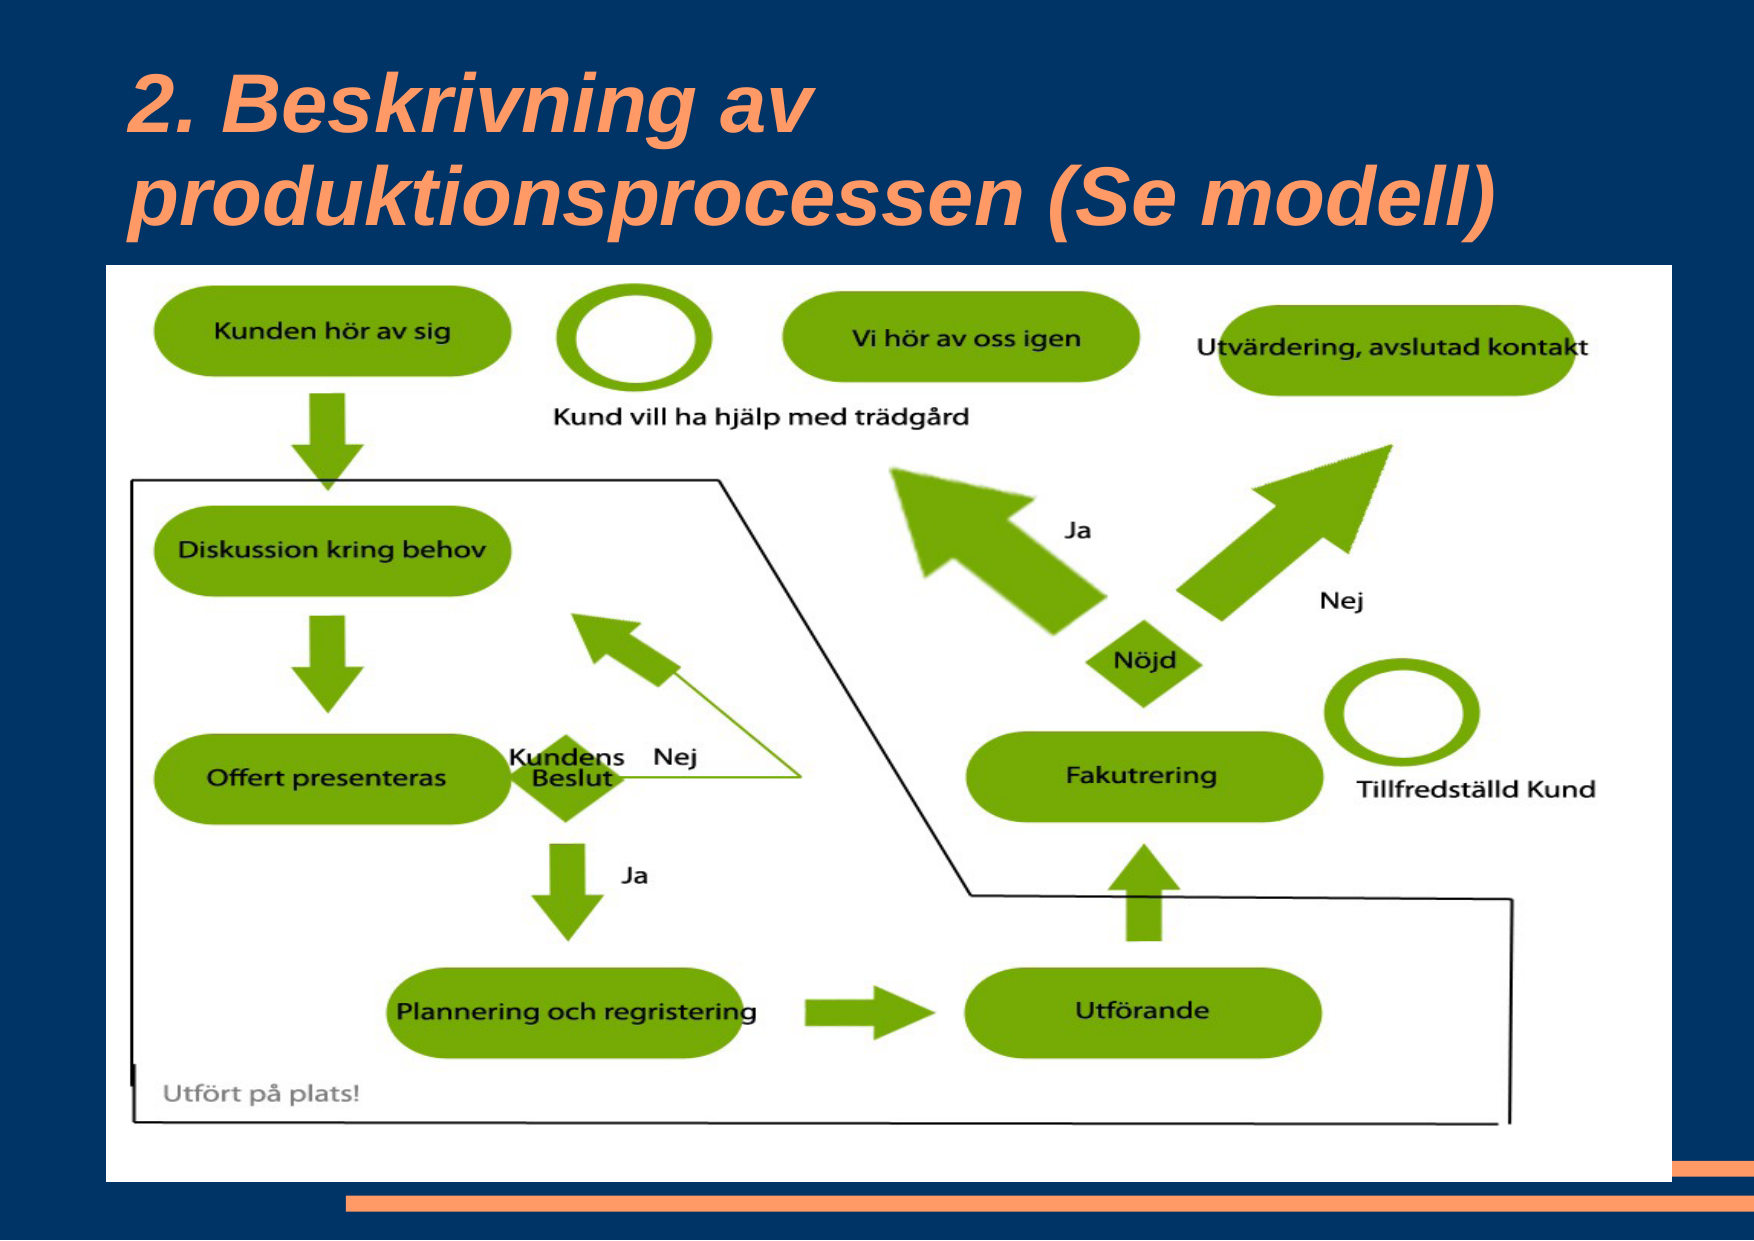

# 2. Beskrivning av produktionsprocessen (Se modell)